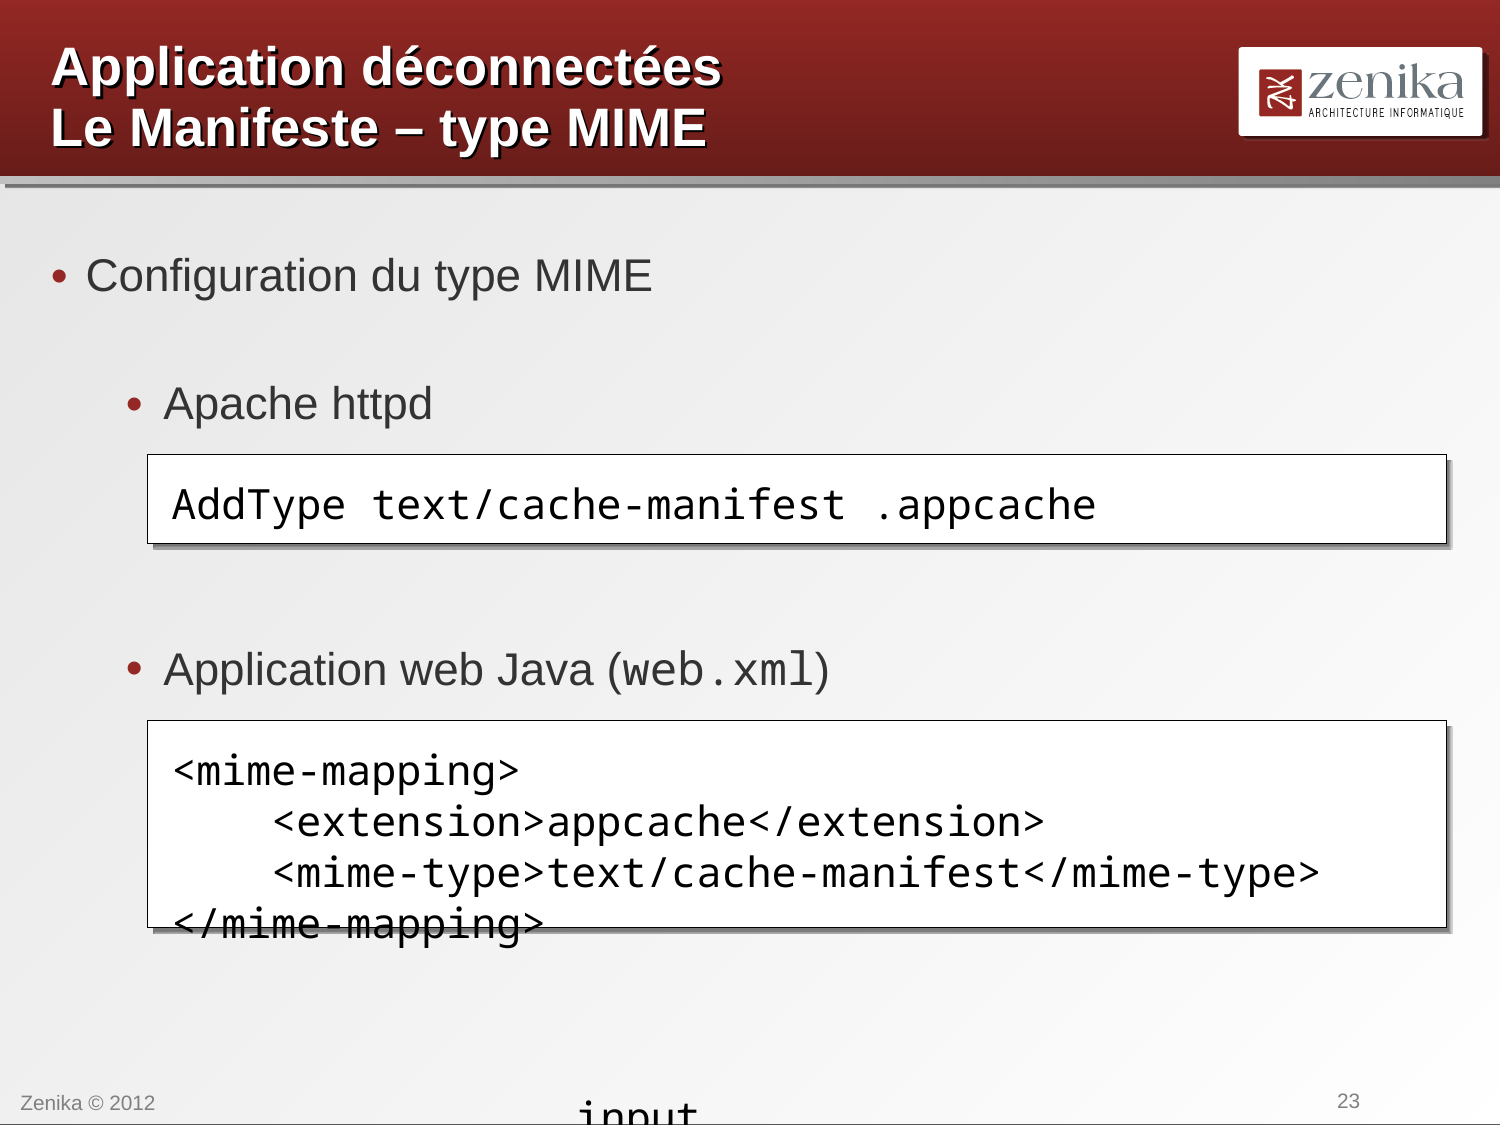

# Application déconnectées Le Manifeste – type MIME
Configuration du type MIME
Apache httpd
Application web Java (web.xml)
AddType text/cache-manifest .appcache
<mime-mapping>
 <extension>appcache</extension>
 <mime-type>text/cache-manifest</mime-type>
</mime-mapping>